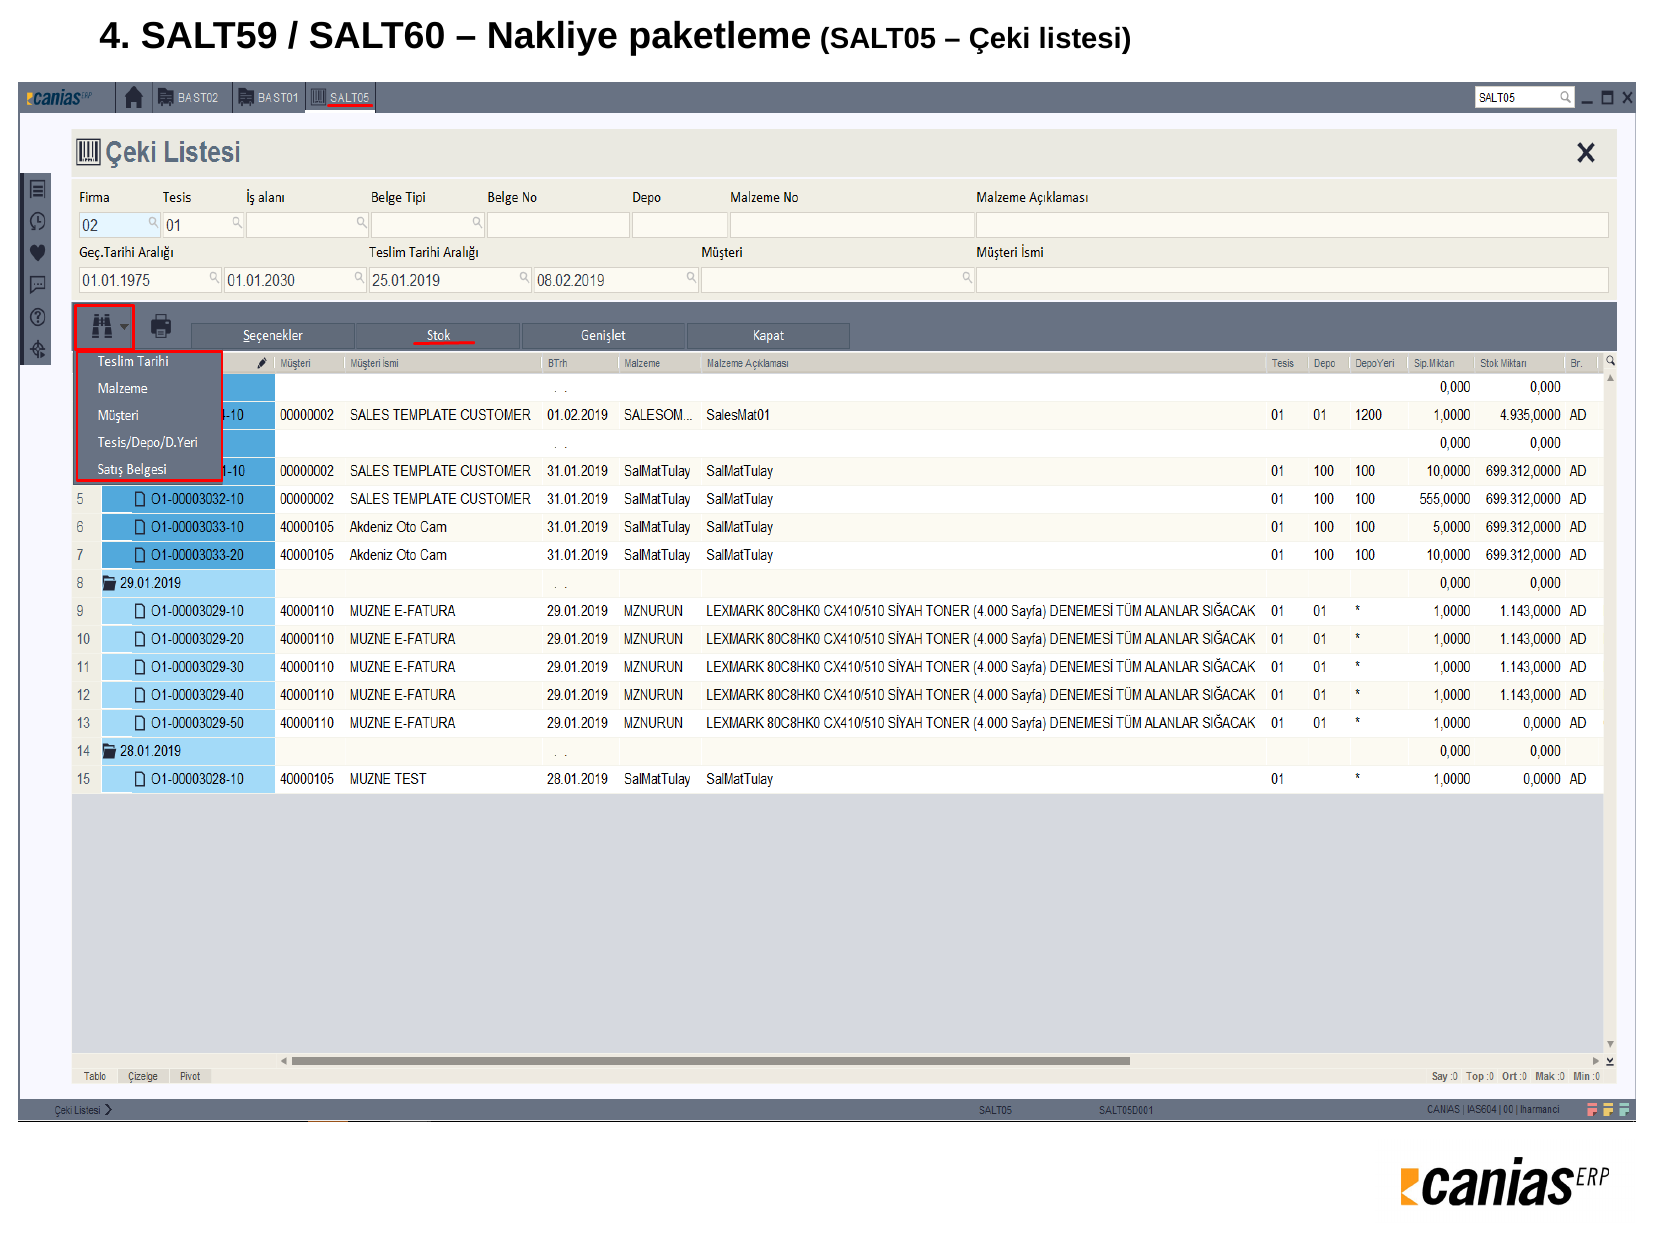

4. SALT59 / SALT60 – Nakliye paketleme (SALT05 – Çeki listesi)